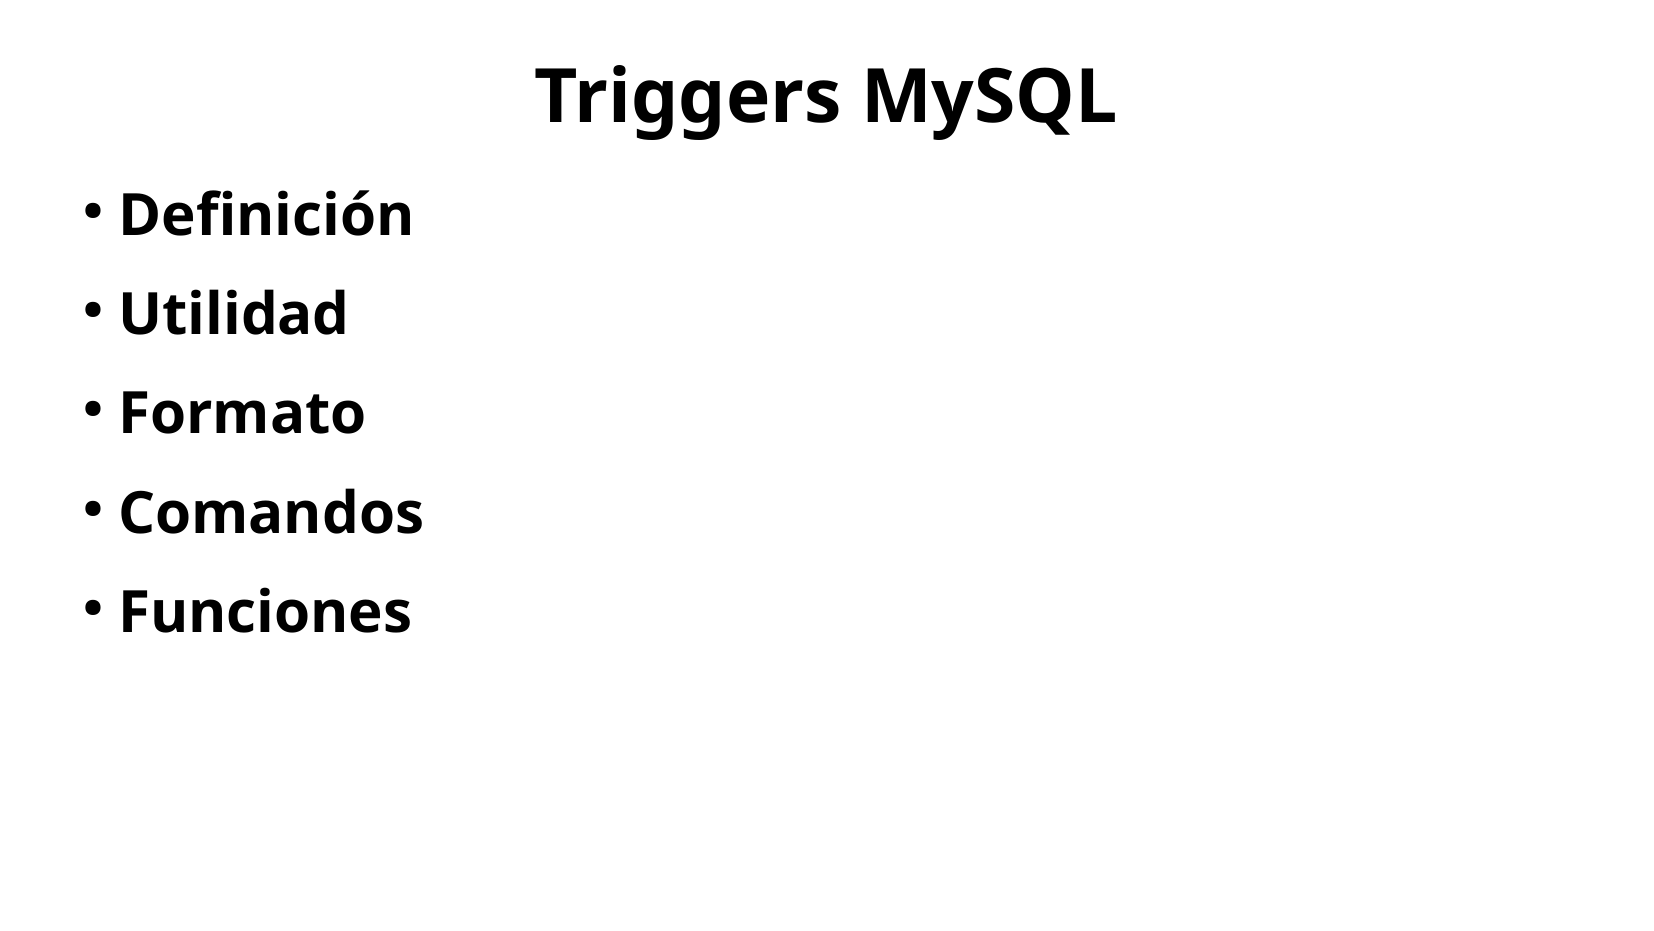

# Triggers MySQL
 Definición
 Utilidad
 Formato
 Comandos
 Funciones